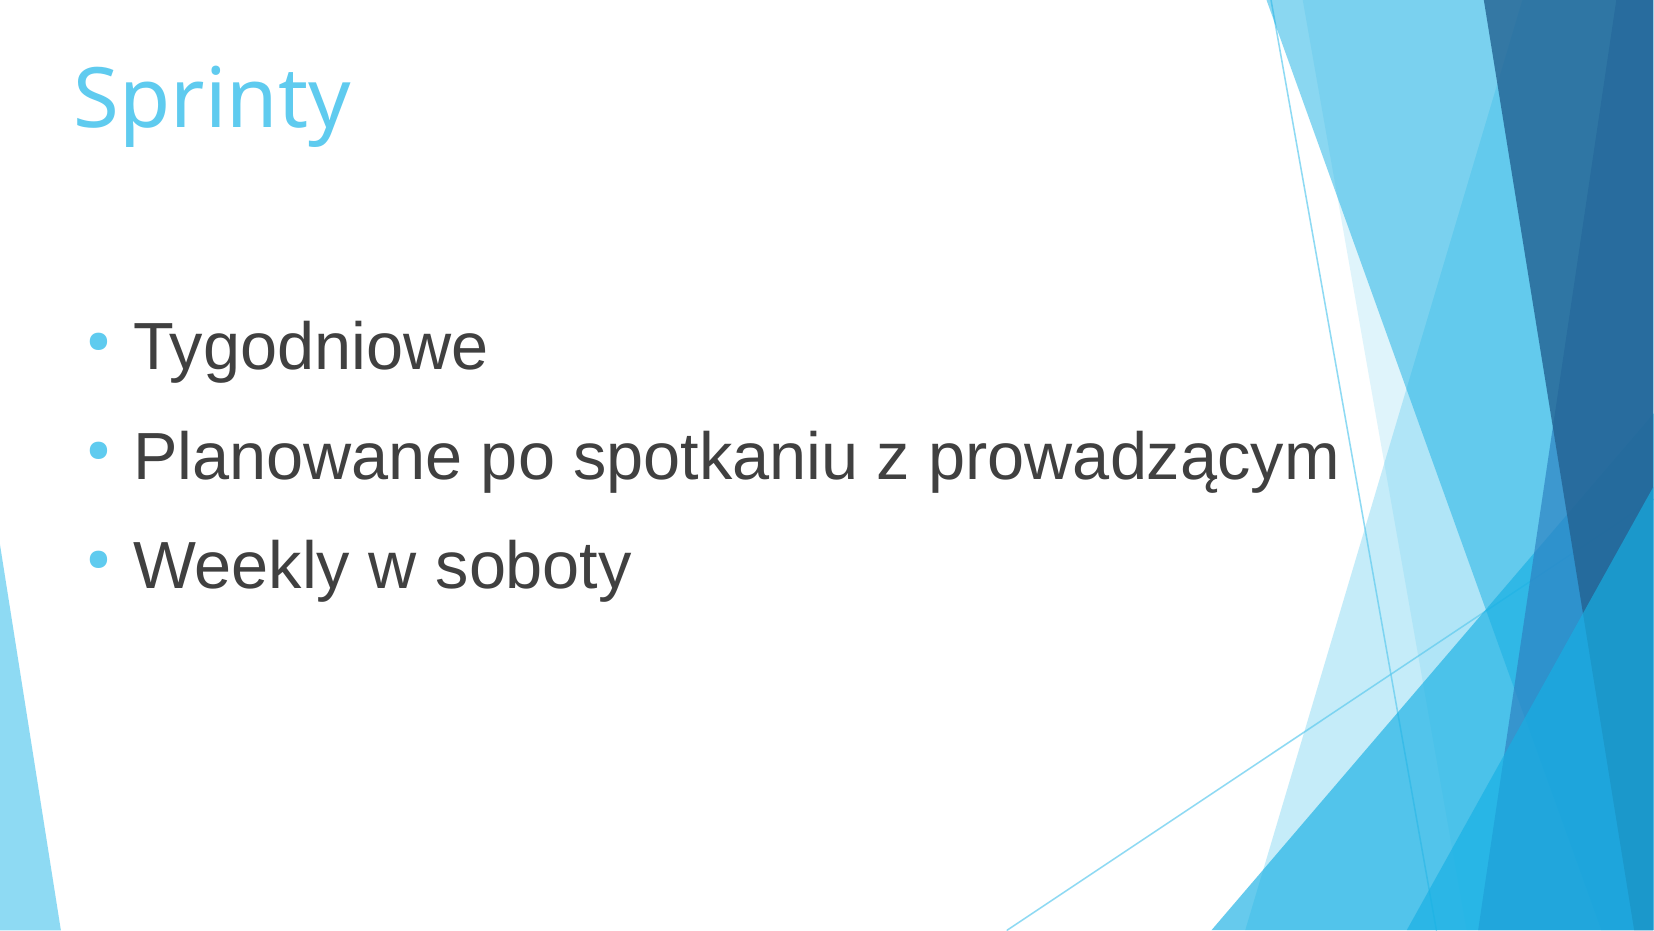

# Sprinty
Tygodniowe
Planowane po spotkaniu z prowadzącym
Weekly w soboty